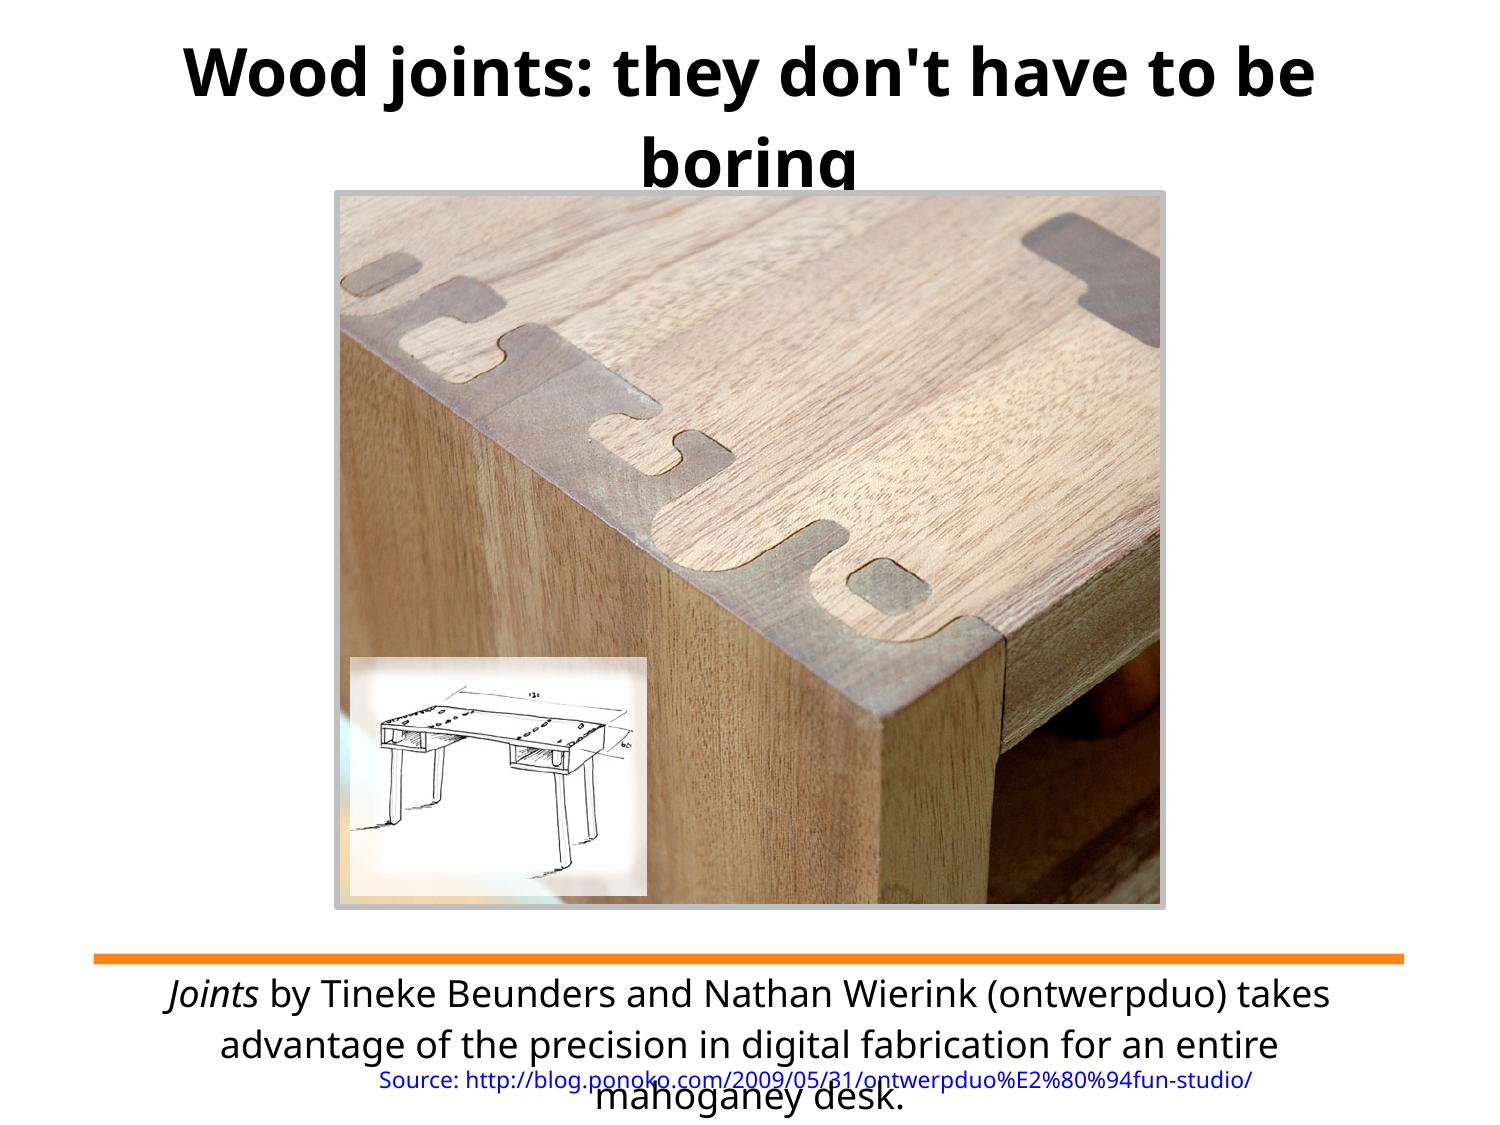

# Wood joints: they don't have to be boring
Joints by Tineke Beunders and Nathan Wierink (ontwerpduo) takes advantage of the precision in digital fabrication for an entire mahoganey desk.
Source: http://blog.ponoko.com/2009/05/31/ontwerpduo%E2%80%94fun-studio/